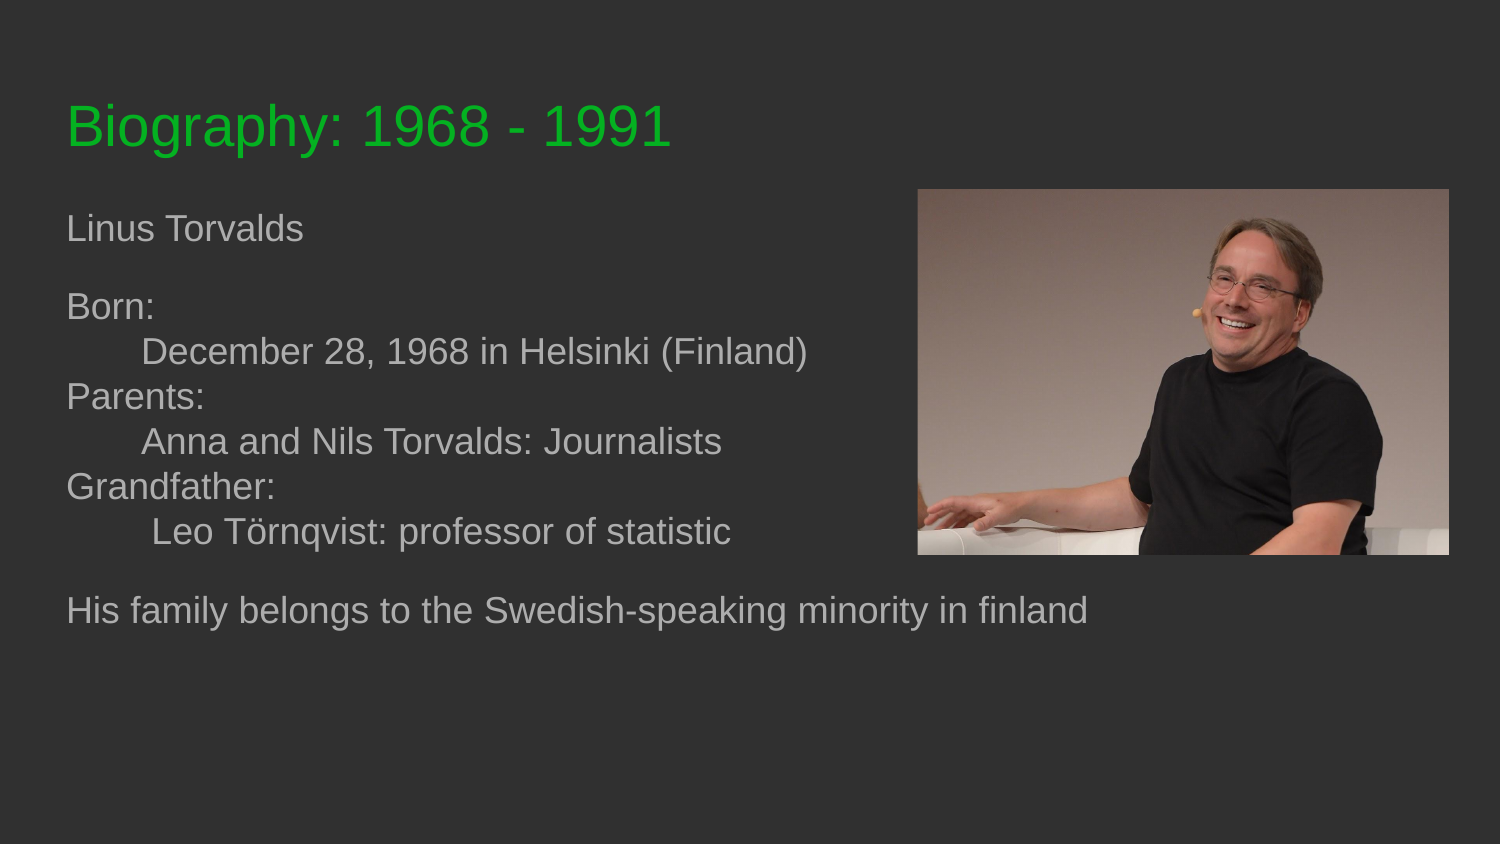

# Biography: 1968 - 1991
Linus Torvalds
Born:
	December 28, 1968 in Helsinki (Finland)
Parents:
	Anna and Nils Torvalds: Journalists
Grandfather:
	 Leo Törnqvist: professor of statistic
His family belongs to the Swedish-speaking minority in finland